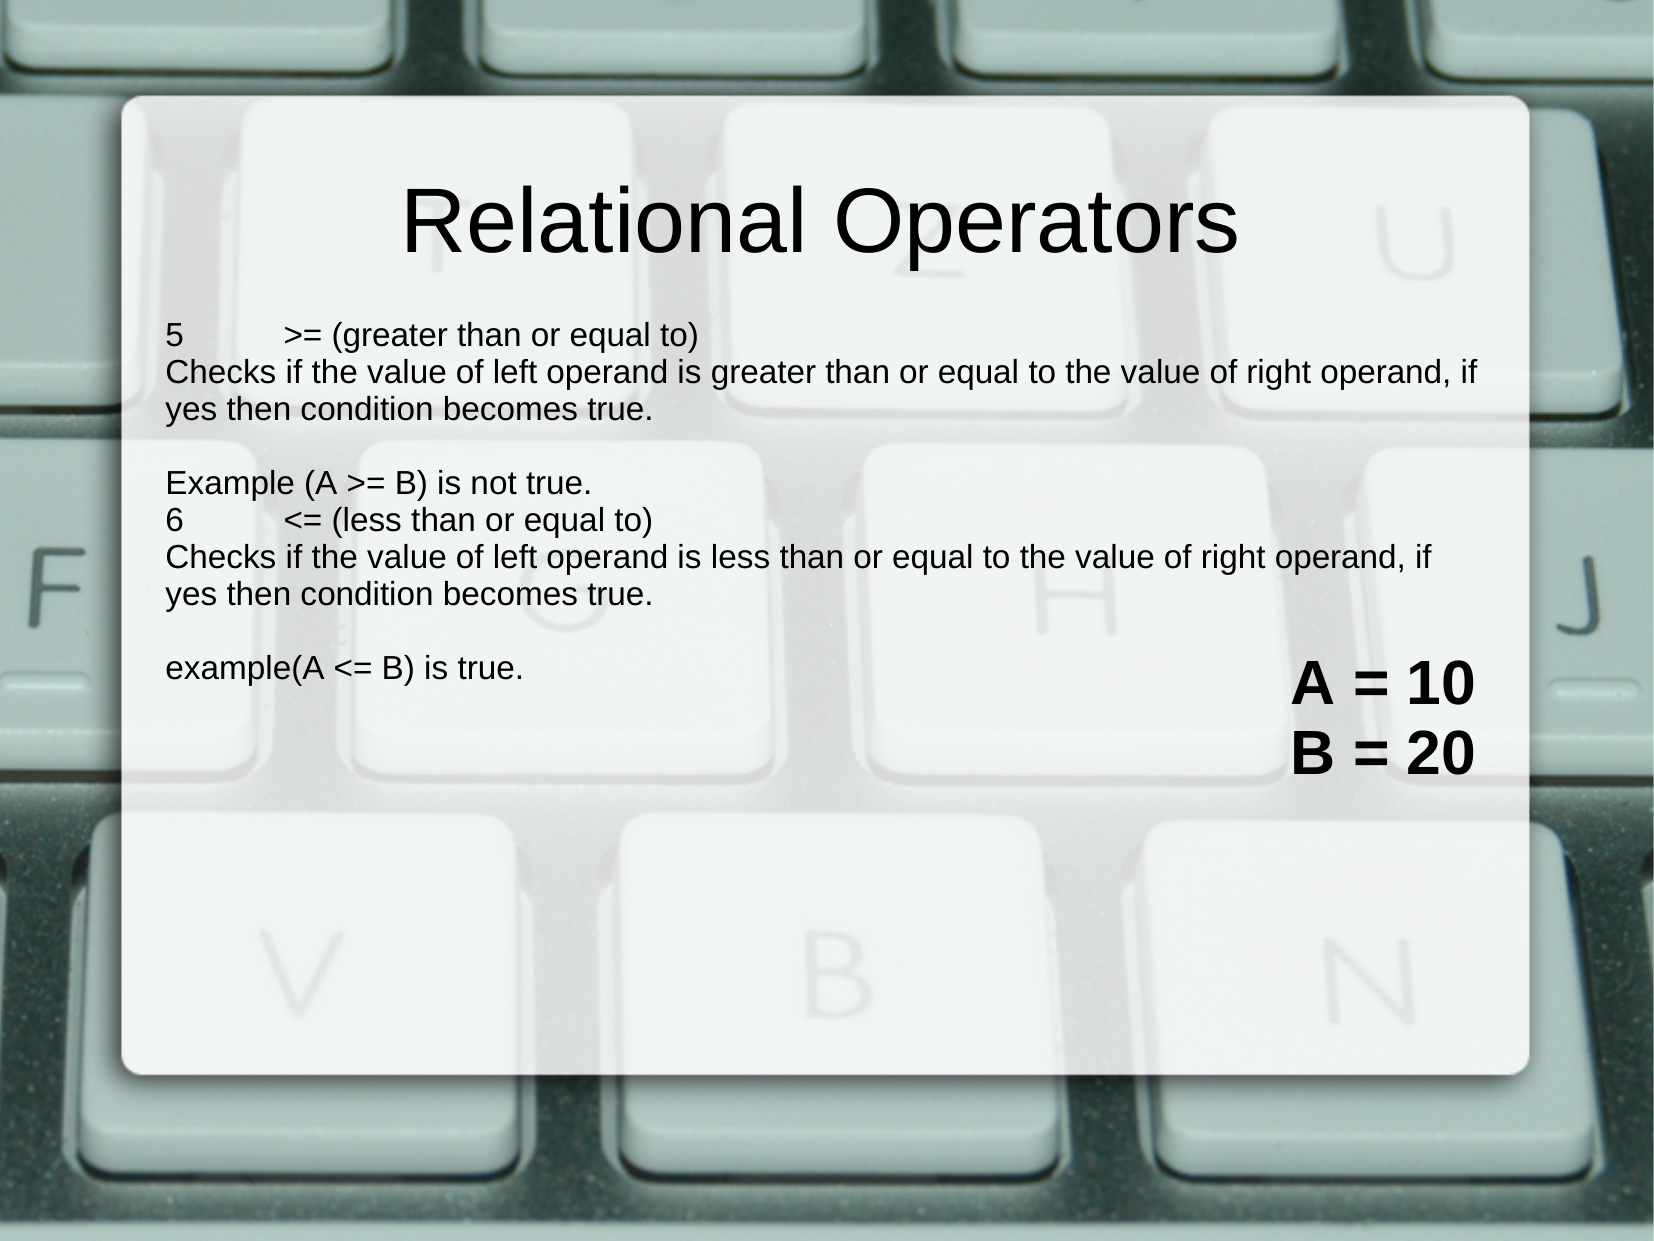

# Relational Operators
5	>= (greater than or equal to)
Checks if the value of left operand is greater than or equal to the value of right operand, if
yes then condition becomes true.
Example (A >= B) is not true.
6	<= (less than or equal to)
Checks if the value of left operand is less than or equal to the value of right operand, if
yes then condition becomes true.
example(A <= B) is true.
A = 10
B = 20